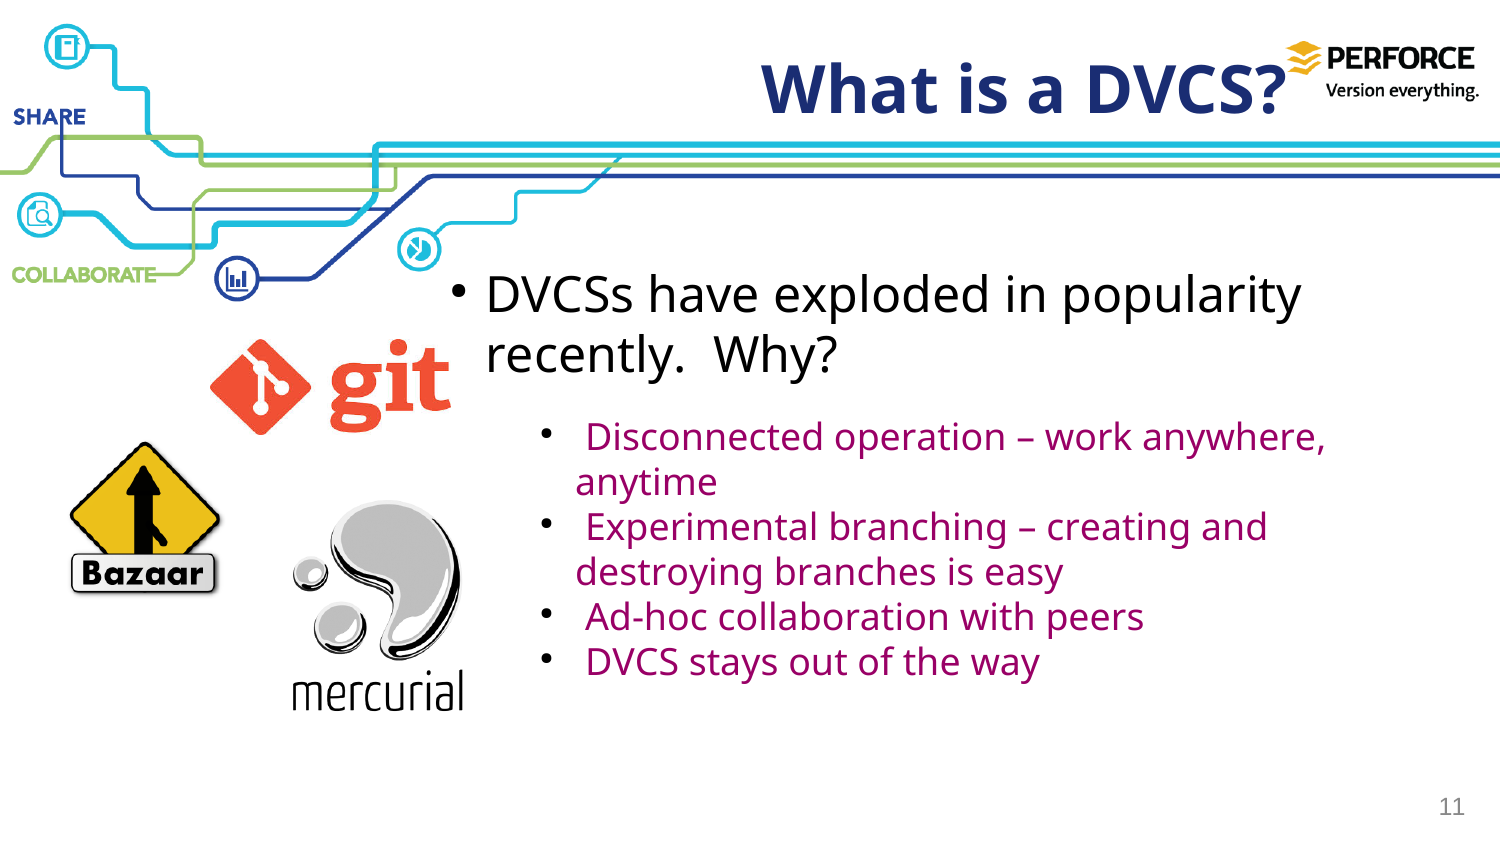

# What is a DVCS?
DVCSs have exploded in popularity recently. Why?
 Disconnected operation – work anywhere,
anytime
 Experimental branching – creating and
destroying branches is easy
 Ad-hoc collaboration with peers
 DVCS stays out of the way